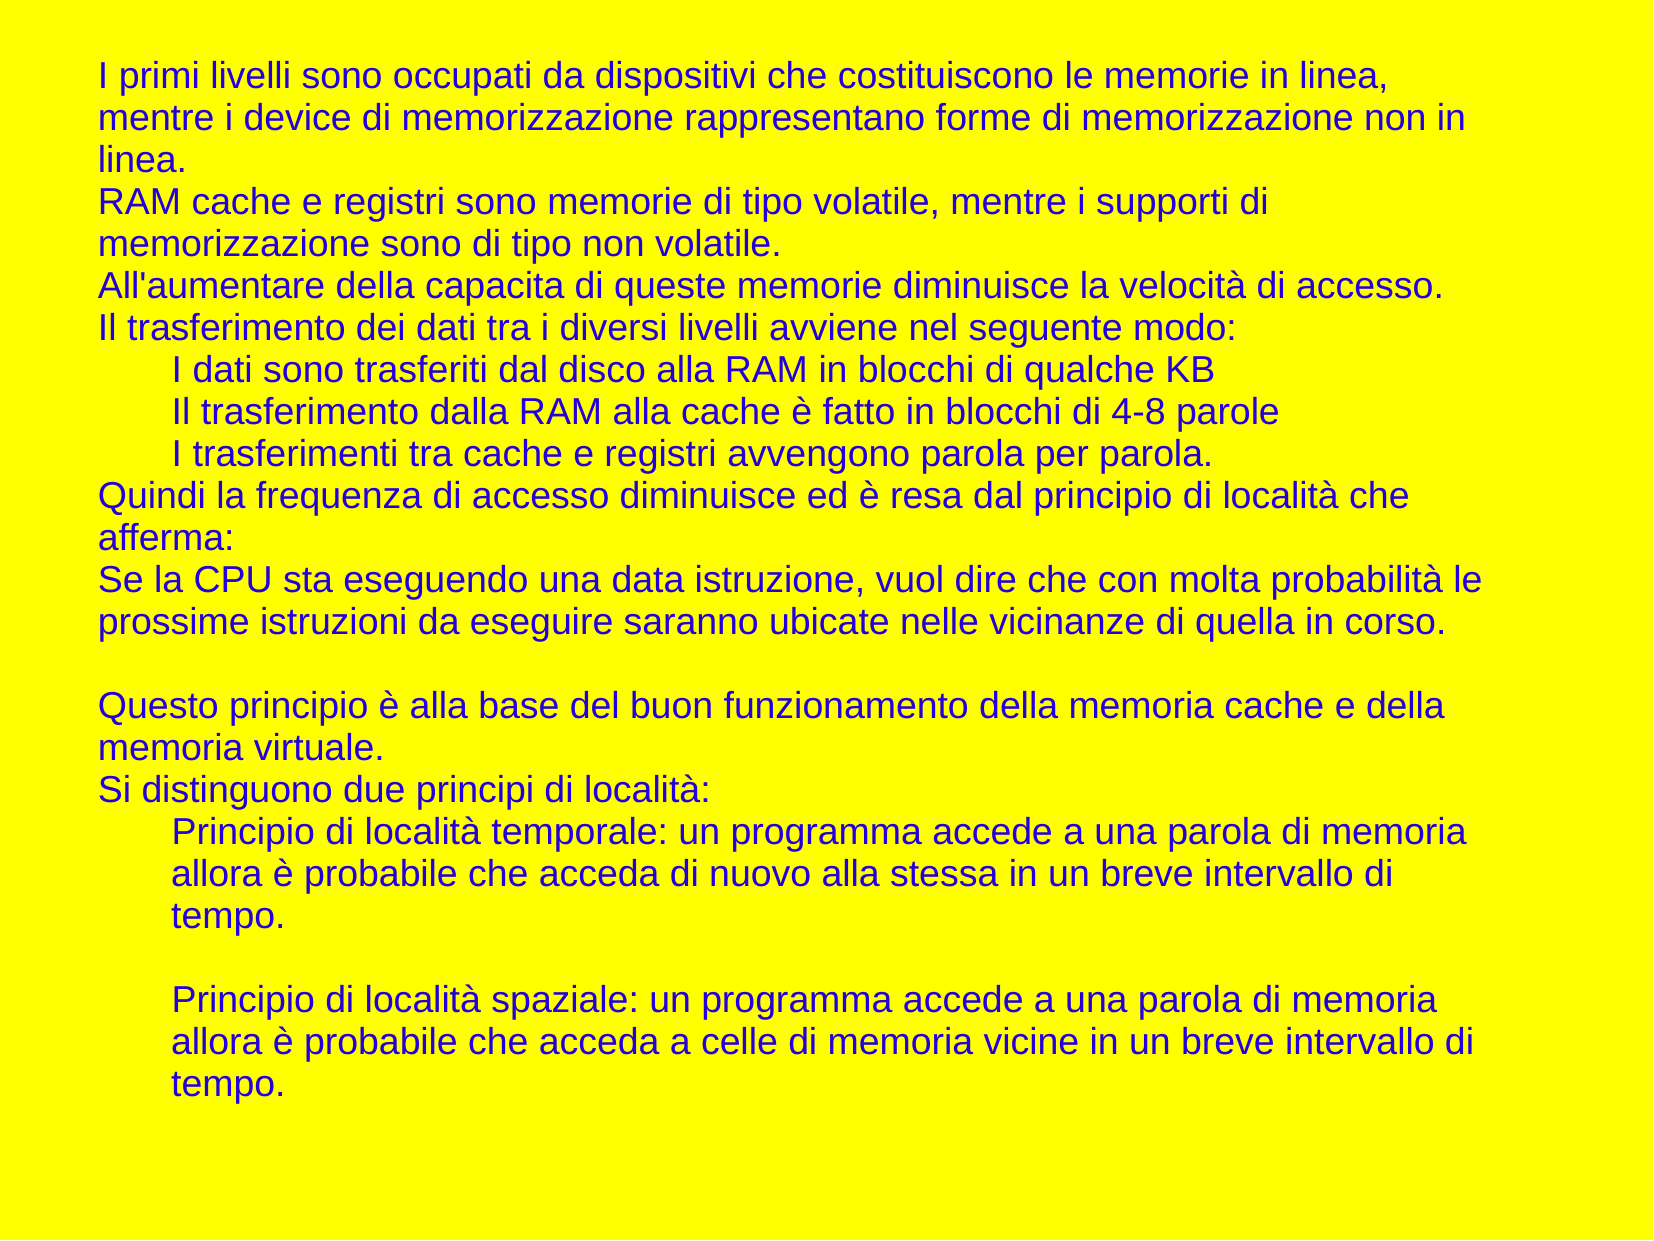

I primi livelli sono occupati da dispositivi che costituiscono le memorie in linea, mentre i device di memorizzazione rappresentano forme di memorizzazione non in linea.
RAM cache e registri sono memorie di tipo volatile, mentre i supporti di memorizzazione sono di tipo non volatile.
All'aumentare della capacita di queste memorie diminuisce la velocità di accesso.
Il trasferimento dei dati tra i diversi livelli avviene nel seguente modo:
	I dati sono trasferiti dal disco alla RAM in blocchi di qualche KB
	Il trasferimento dalla RAM alla cache è fatto in blocchi di 4-8 parole
	I trasferimenti tra cache e registri avvengono parola per parola.
Quindi la frequenza di accesso diminuisce ed è resa dal principio di località che afferma:
Se la CPU sta eseguendo una data istruzione, vuol dire che con molta probabilità le prossime istruzioni da eseguire saranno ubicate nelle vicinanze di quella in corso.
Questo principio è alla base del buon funzionamento della memoria cache e della memoria virtuale.
Si distinguono due principi di località:
	Principio di località temporale: un programma accede a una parola di memoria 	 allora è probabile che acceda di nuovo alla stessa in un breve intervallo di tempo.
	Principio di località spaziale: un programma accede a una parola di memoria allora è probabile che acceda a celle di memoria vicine in un breve intervallo di tempo.